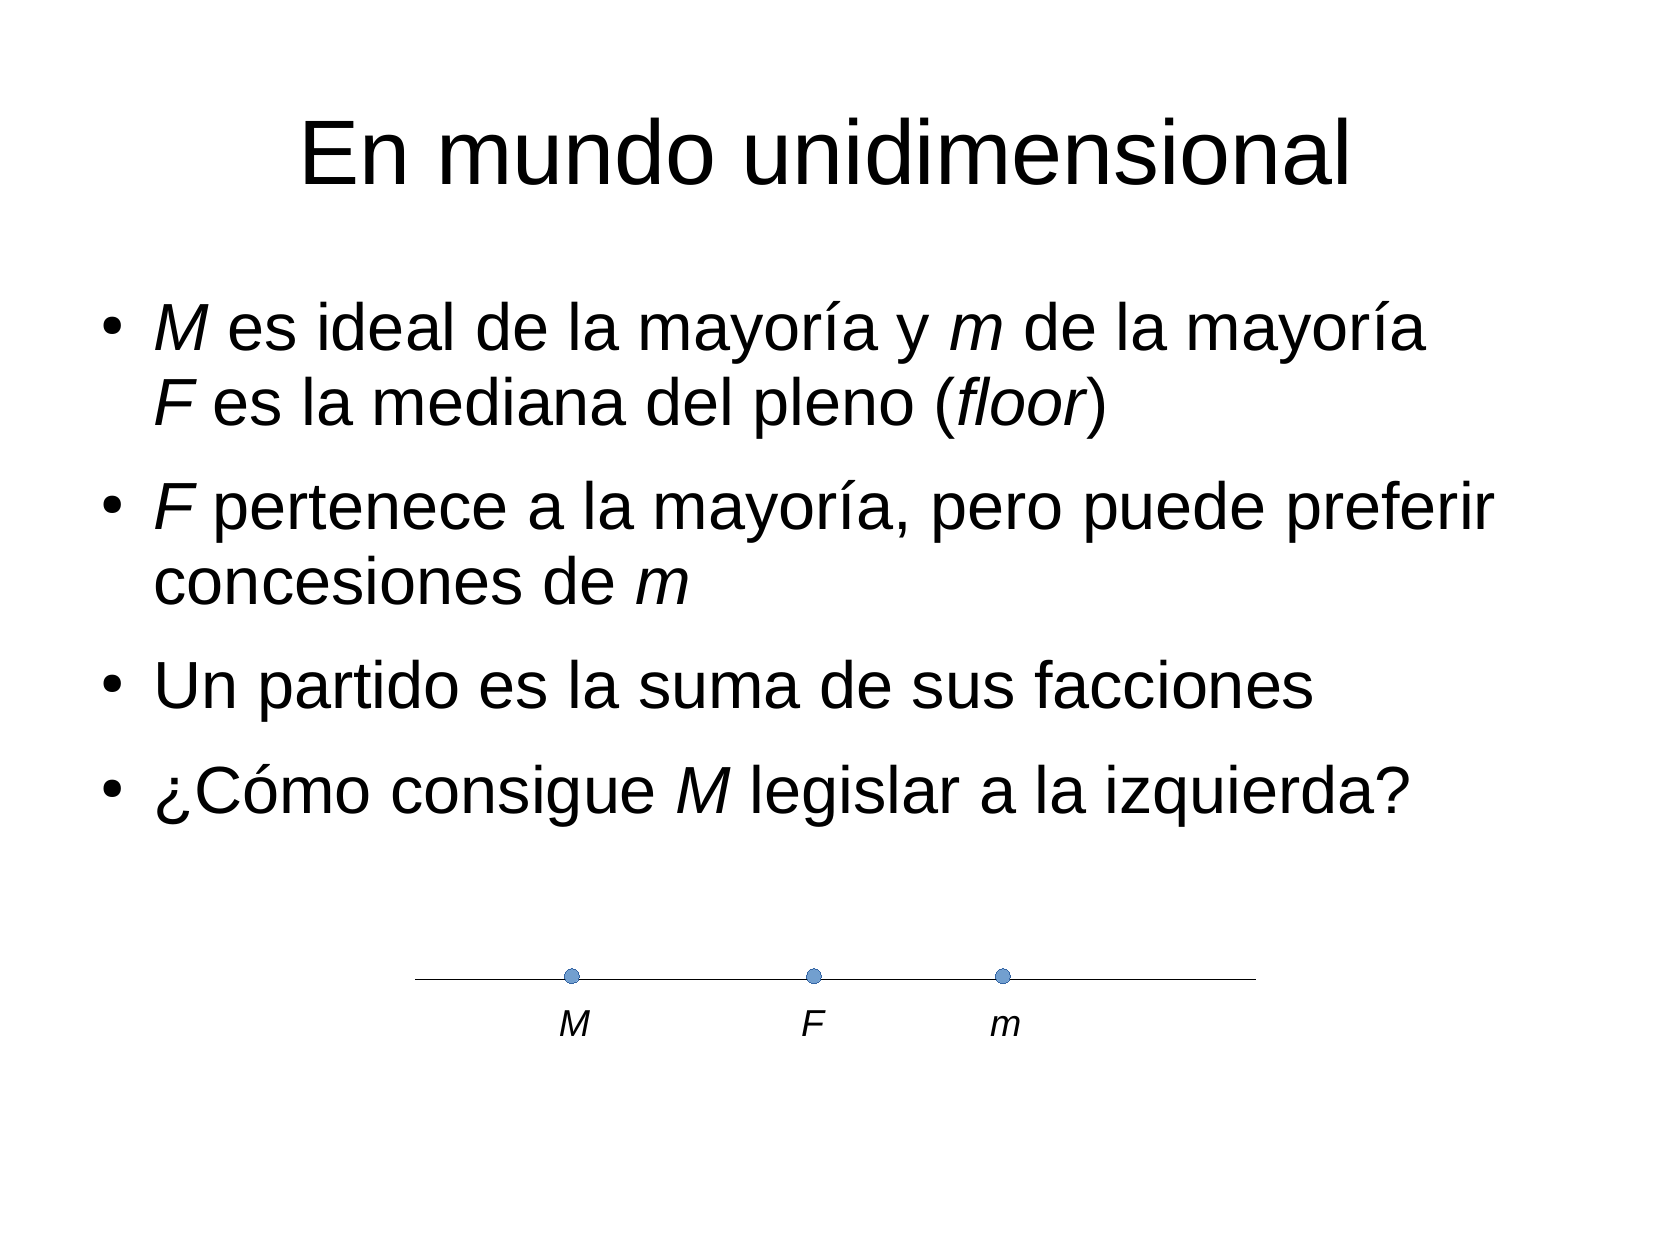

# En mundo unidimensional
M es ideal de la mayoría y m de la mayoría
F es la mediana del pleno (floor)
F pertenece a la mayoría, pero puede preferir concesiones de m
Un partido es la suma de sus facciones
¿Cómo consigue M legislar a la izquierda?
M
F
m